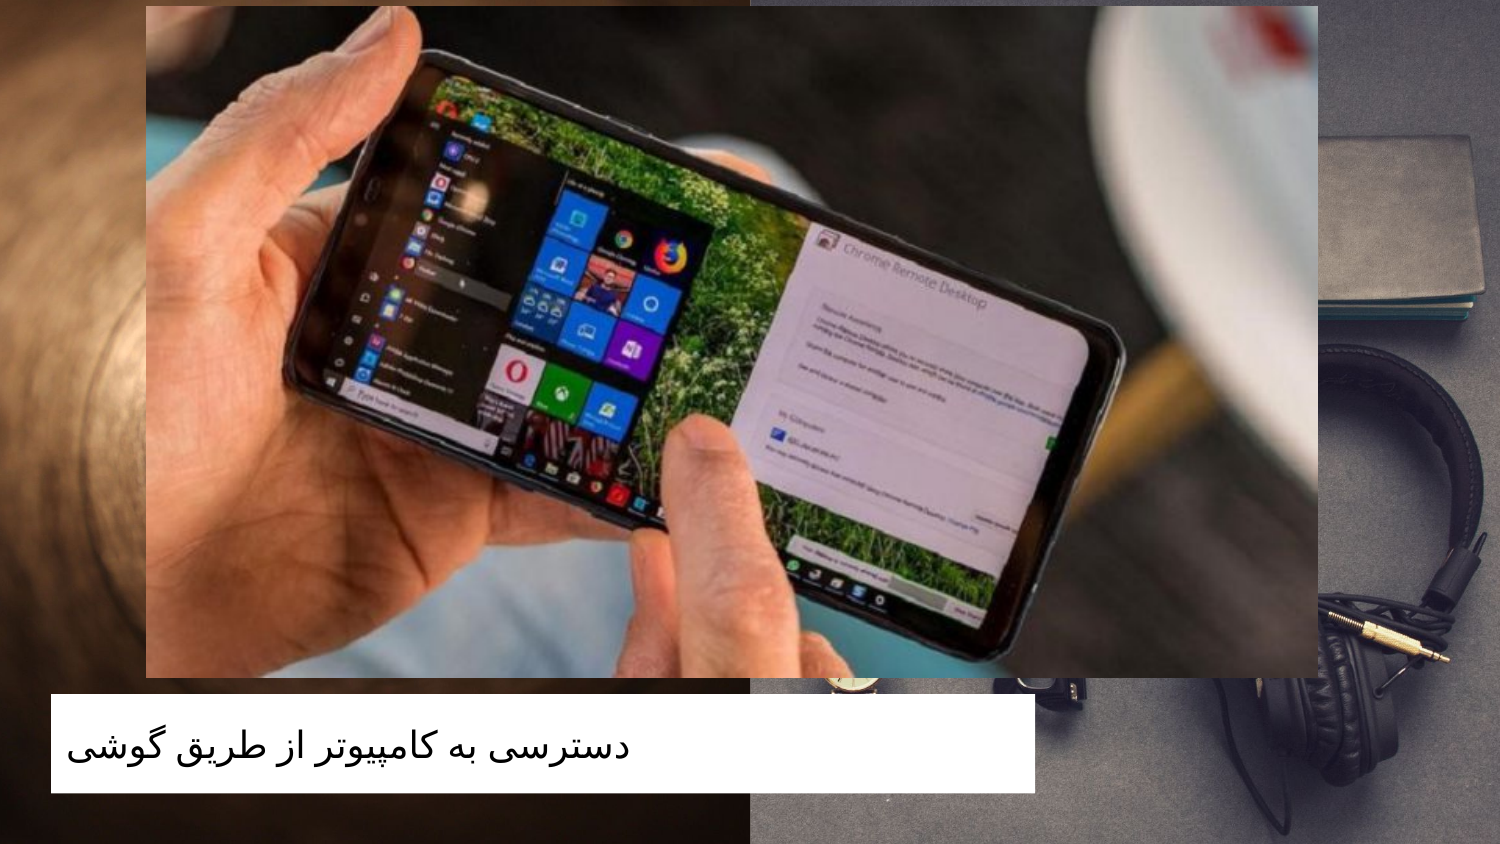

# دسترسی به کامپیوتر از طریق گوشی